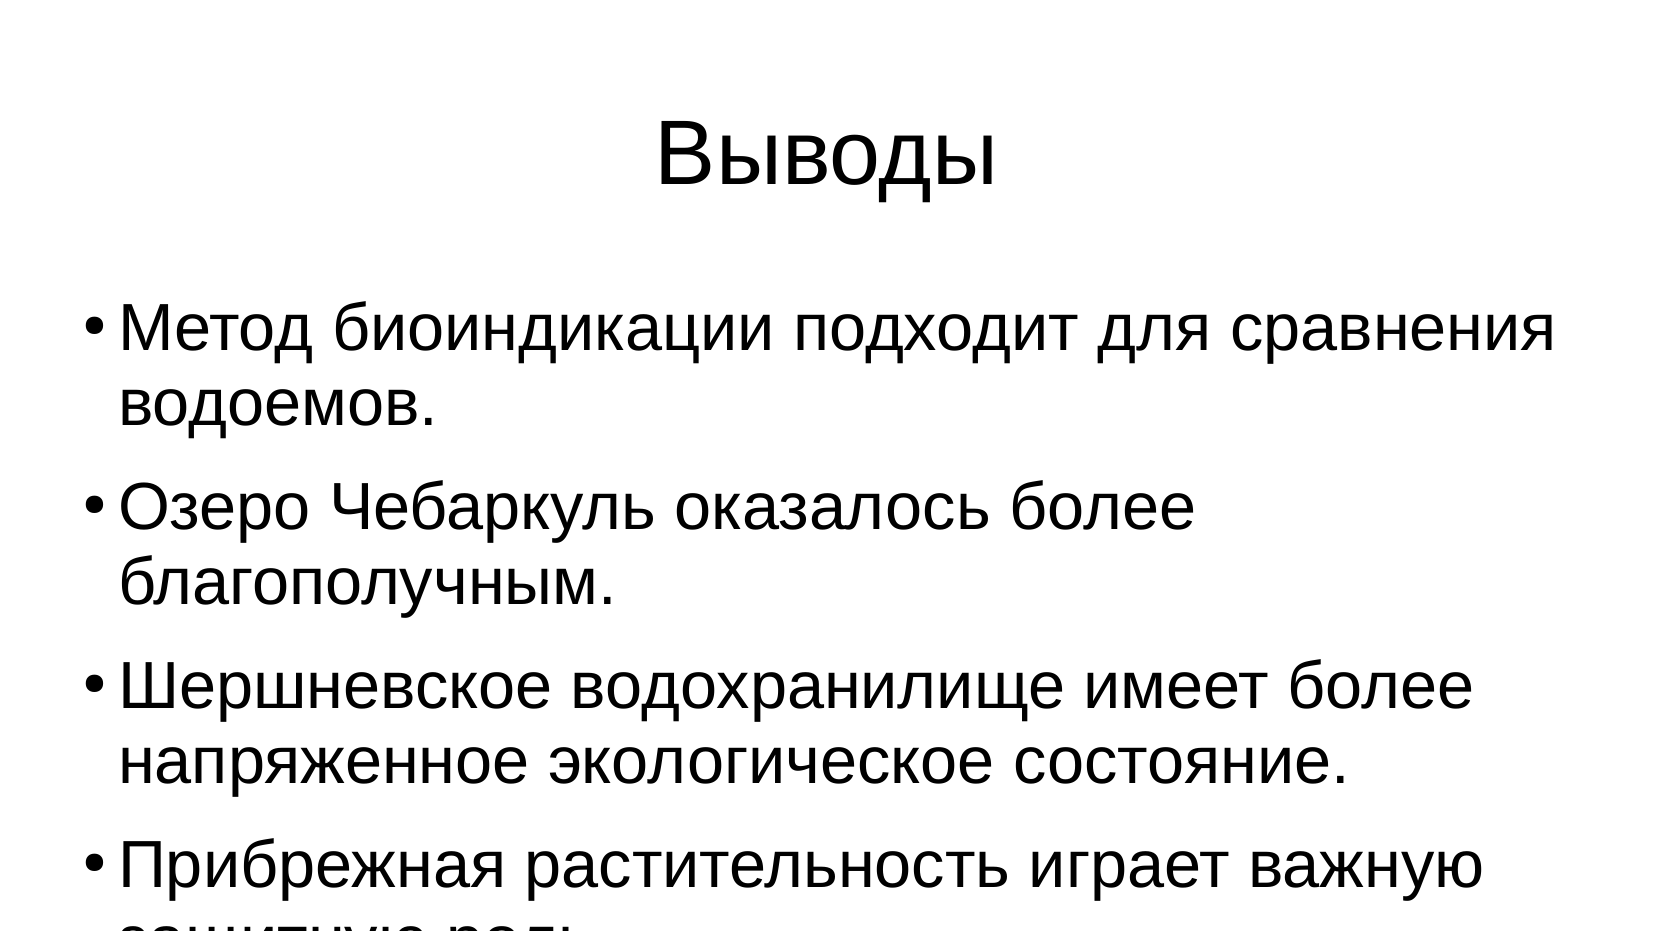

# Выводы
Метод биоиндикации подходит для сравнения водоемов.
Озеро Чебаркуль оказалось более благополучным.
Шершневское водохранилище имеет более напряженное экологическое состояние.
Прибрежная растительность играет важную защитную роль.